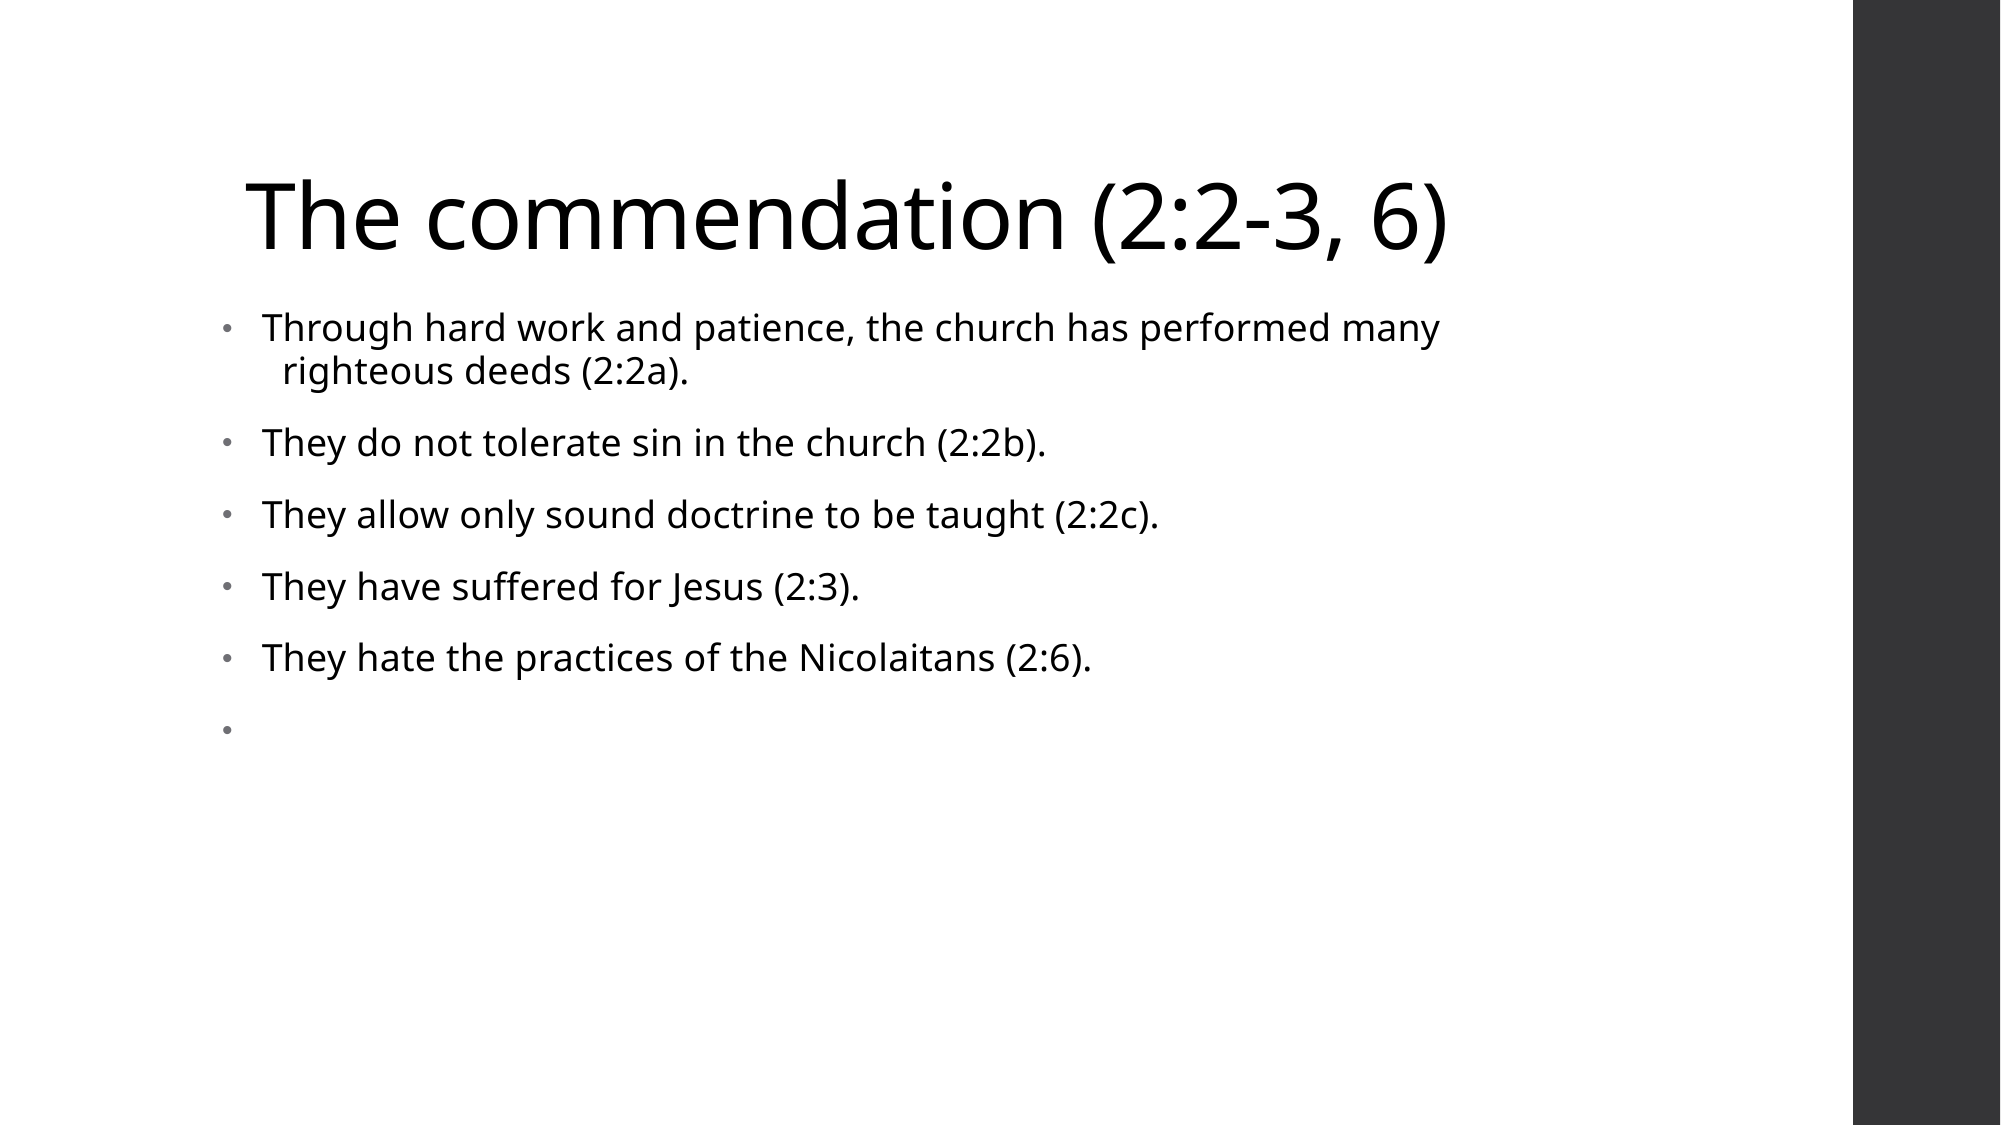

# The commendation (2:2-3, 6)
 Through hard work and patience, the church has performed many righteous deeds (2:2a).
 They do not tolerate sin in the church (2:2b).
 They allow only sound doctrine to be taught (2:2c).
 They have suffered for Jesus (2:3).
 They hate the practices of the Nicolaitans (2:6).